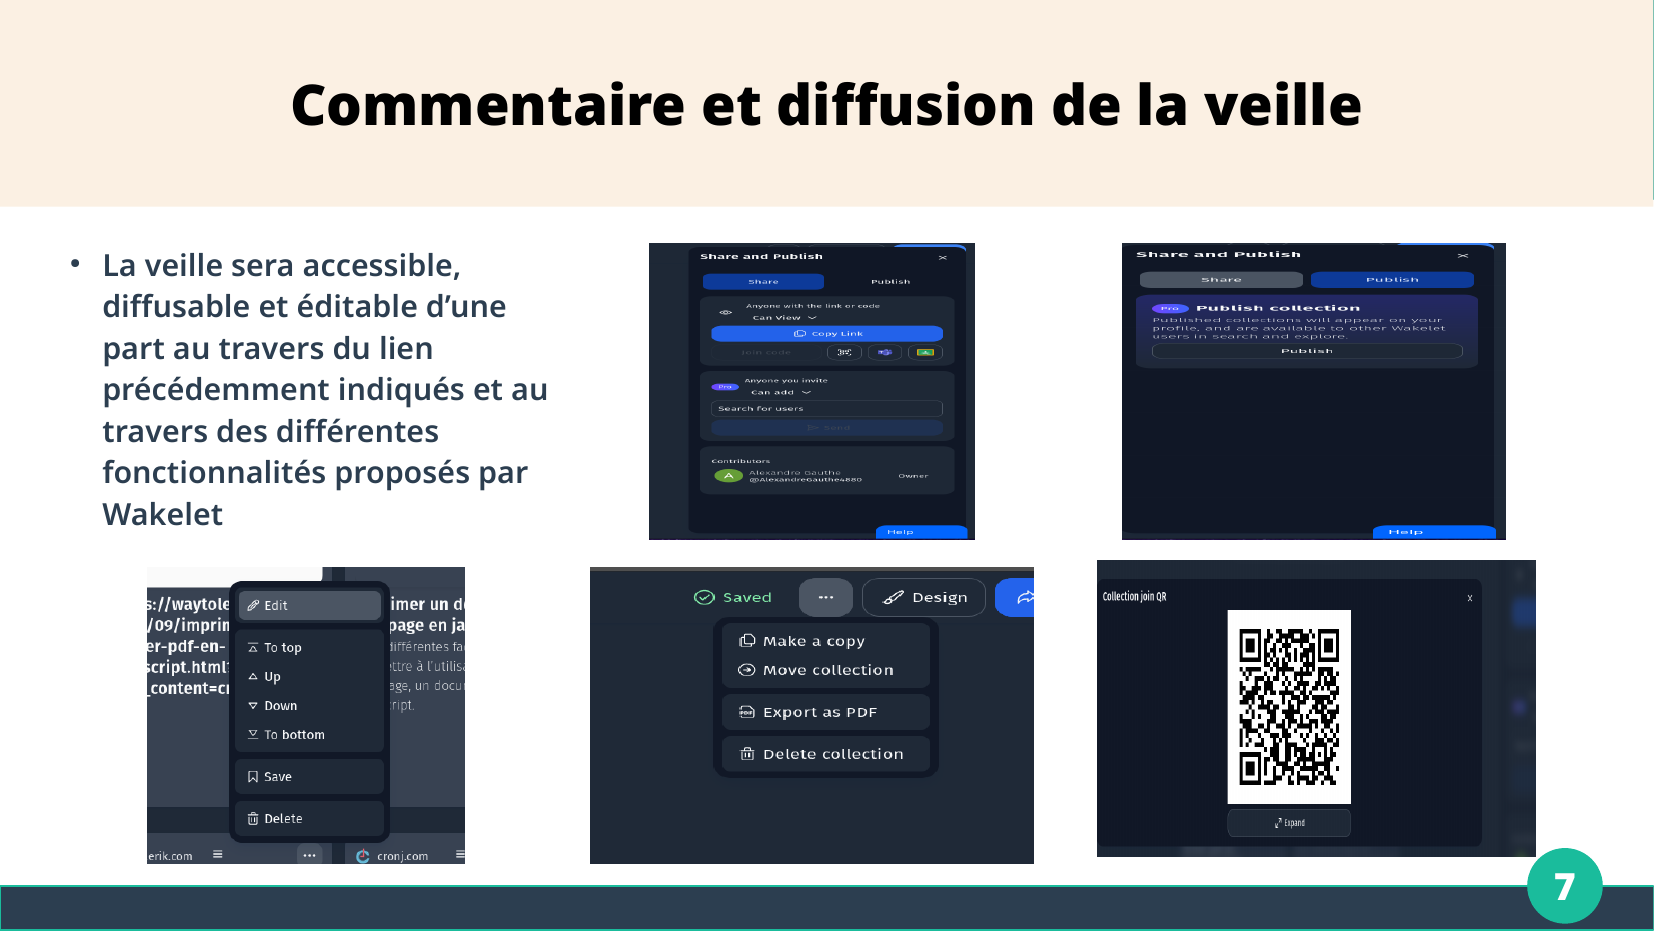

# Commentaire et diffusion de la veille
La veille sera accessible, diffusable et éditable d’une part au travers du lien précédemment indiqués et au travers des différentes fonctionnalités proposés par Wakelet
7